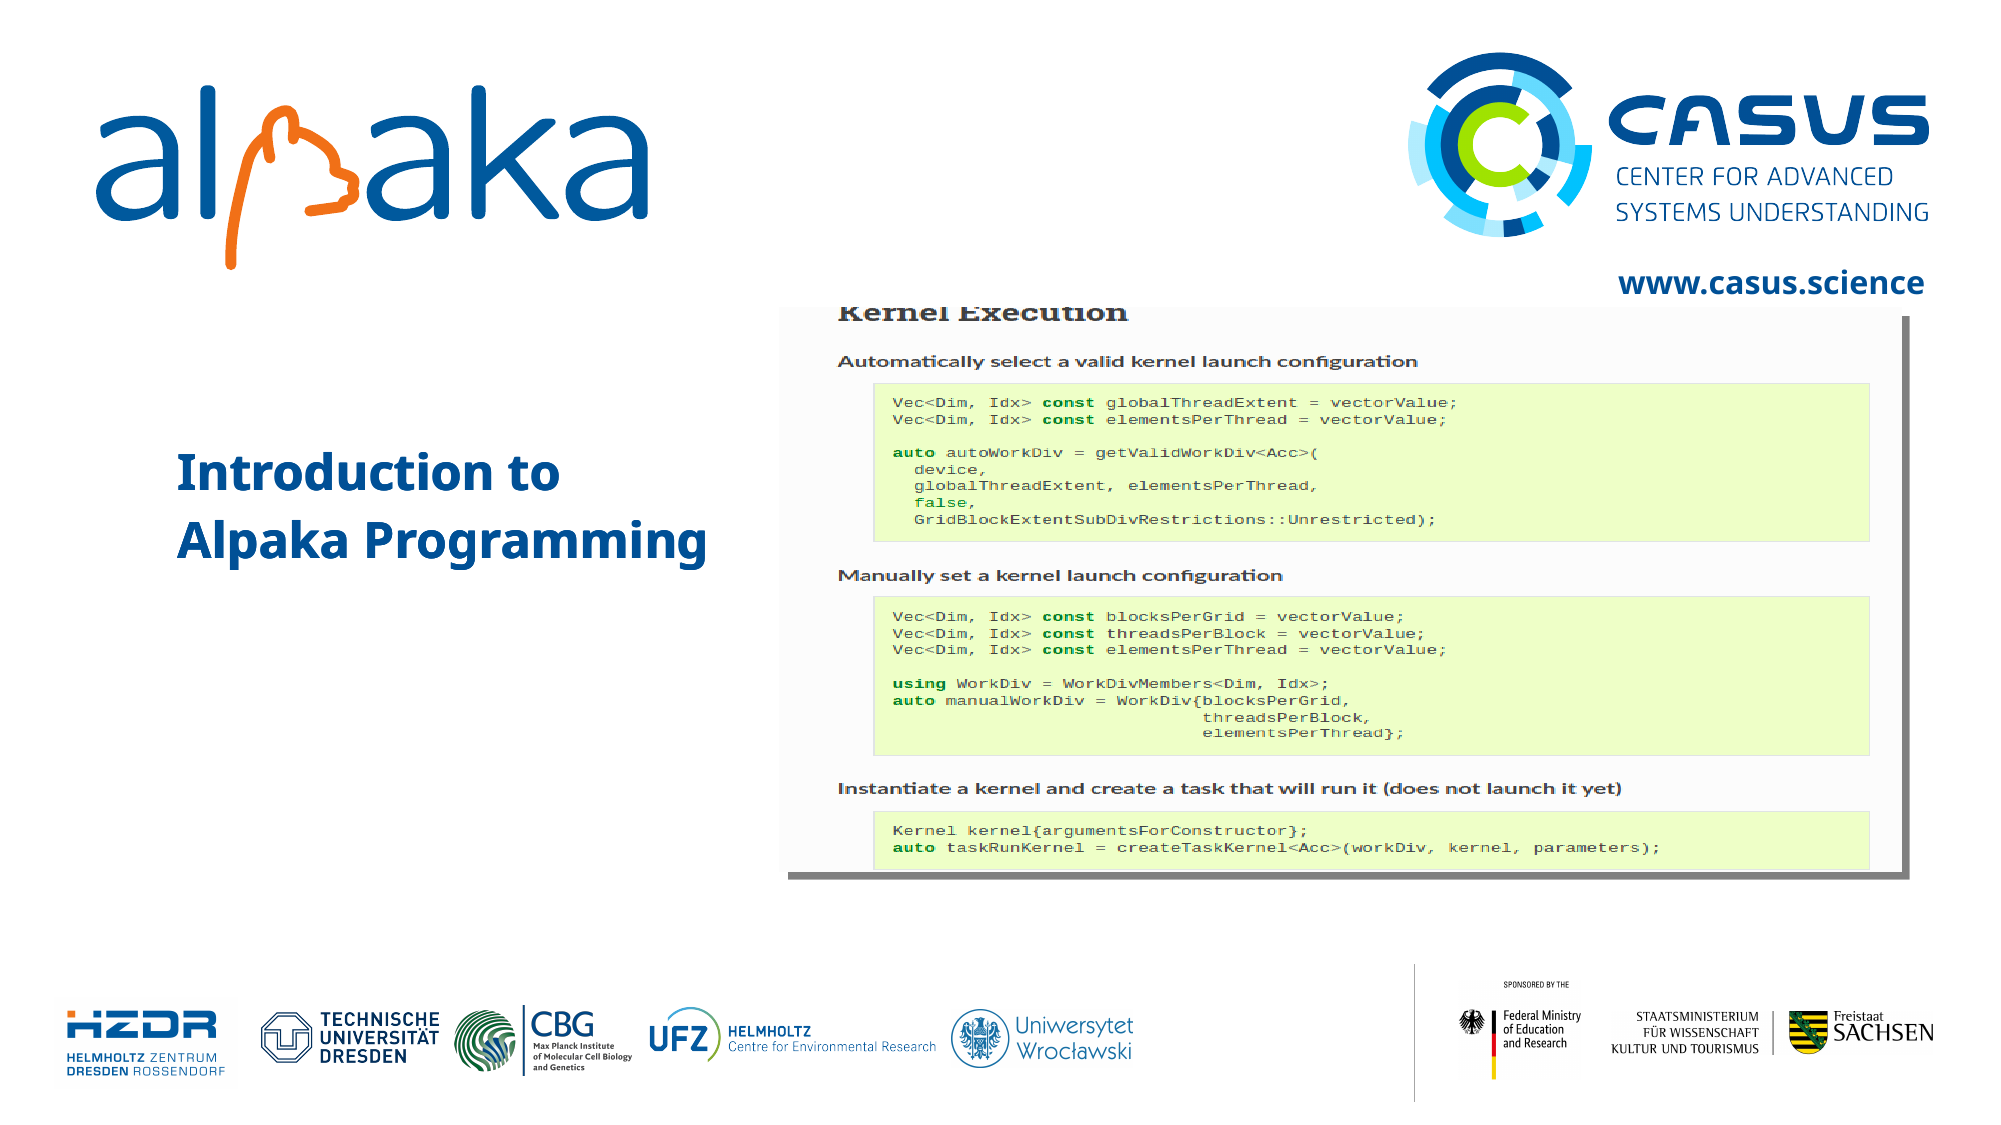

# Introduction to Alpaka Programming
Introduction to Alpaka Programming
Introduction to Alpaka Programming